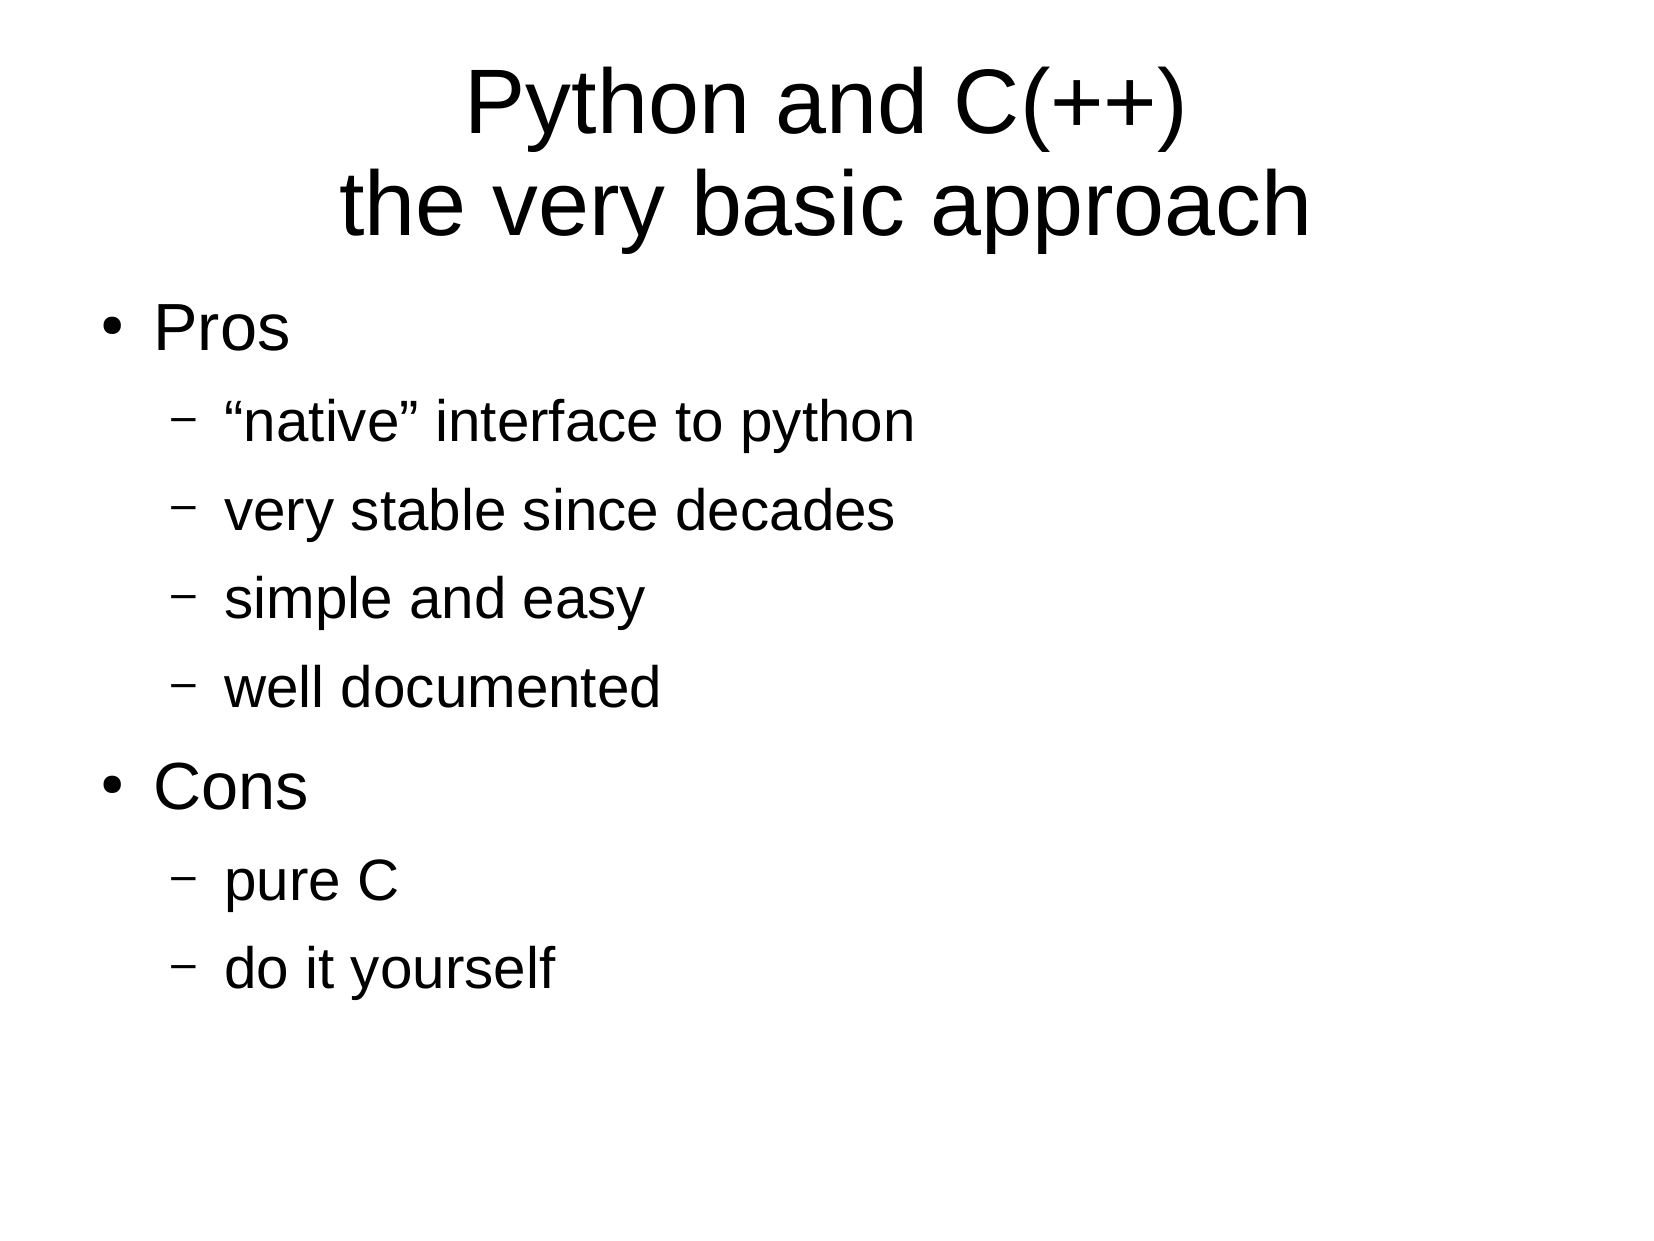

# Python and C(++) the very basic approach
Pros
“native” interface to python
very stable since decades
simple and easy
well documented
Cons
pure C
do it yourself